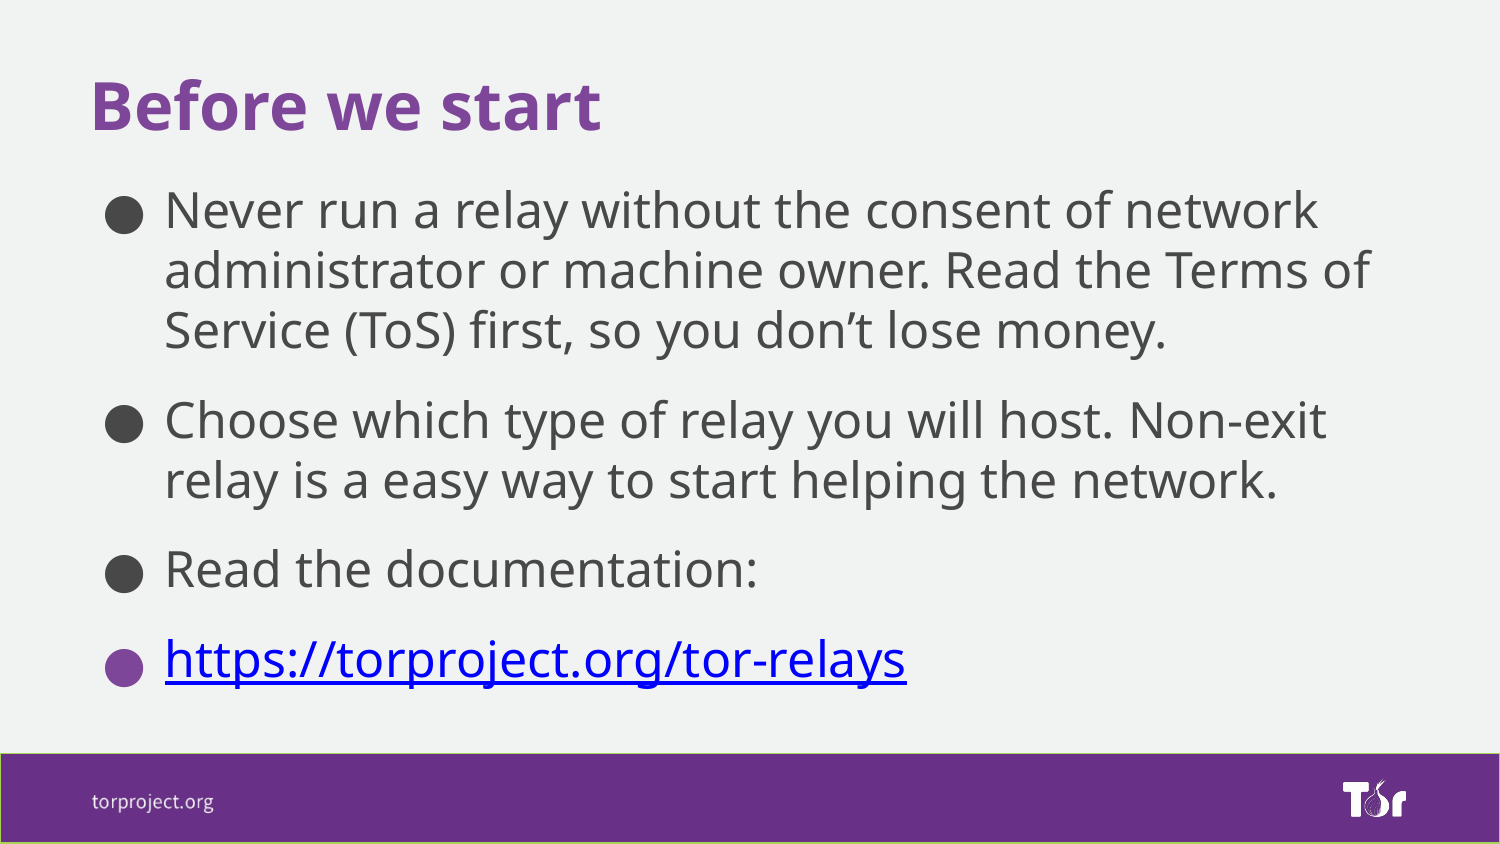

Before we start
Never run a relay without the consent of network administrator or machine owner. Read the Terms of Service (ToS) first, so you don’t lose money.
Choose which type of relay you will host. Non-exit relay is a easy way to start helping the network.
Read the documentation:
https://torproject.org/tor-relays